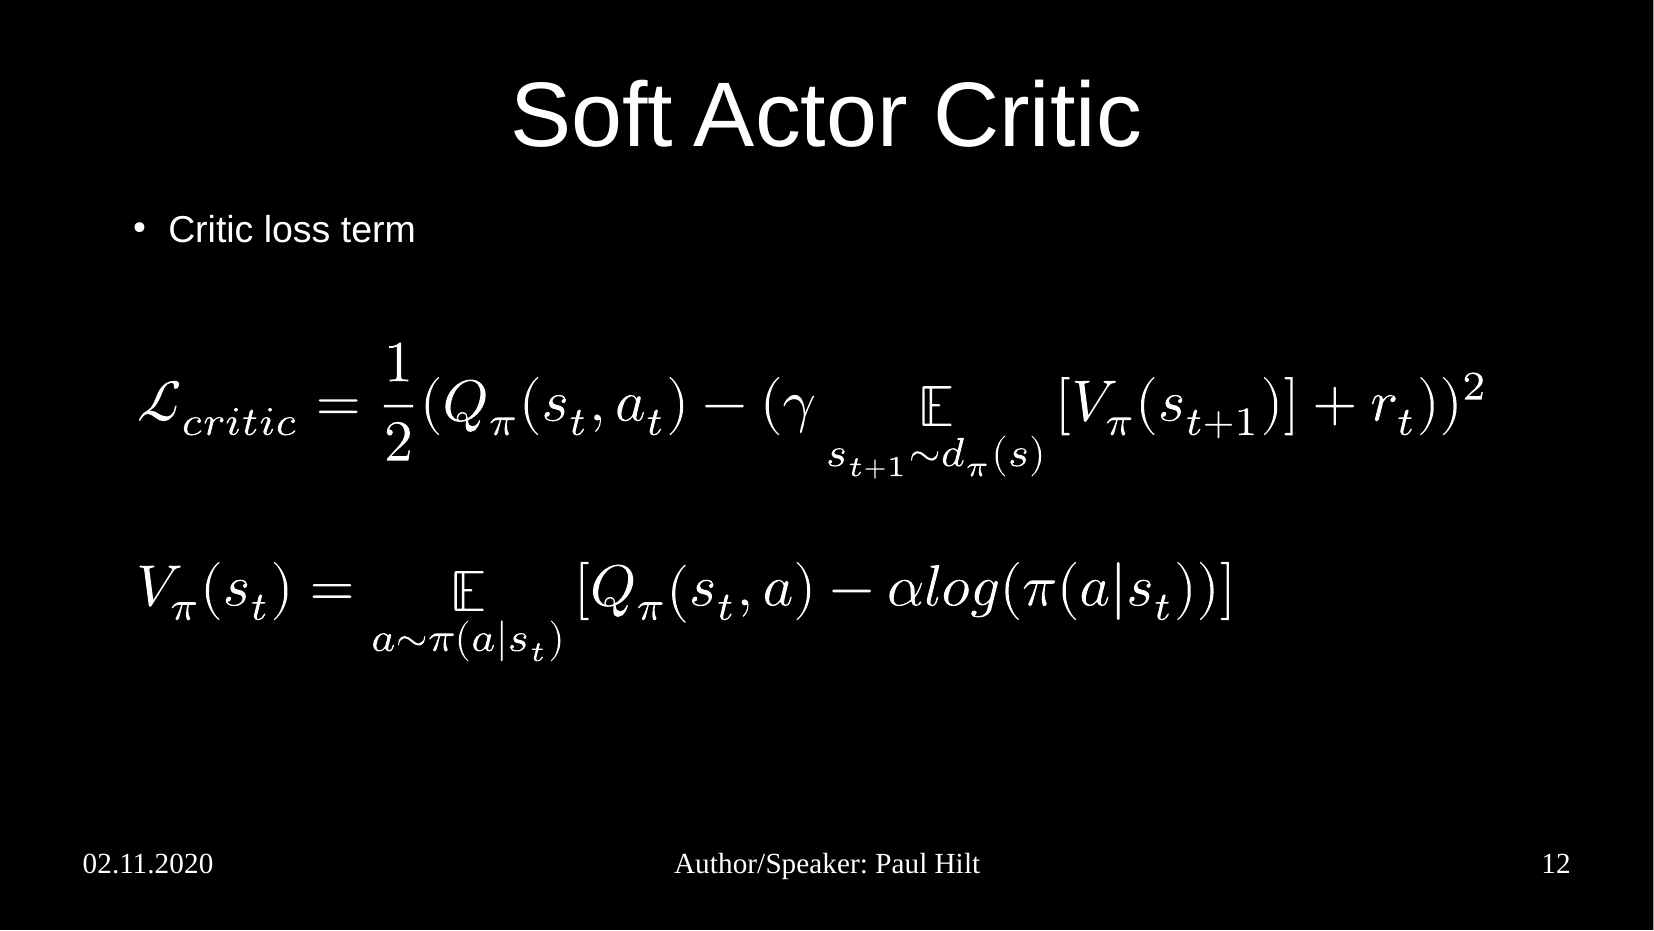

# Soft Actor Critic
Critic loss term
12